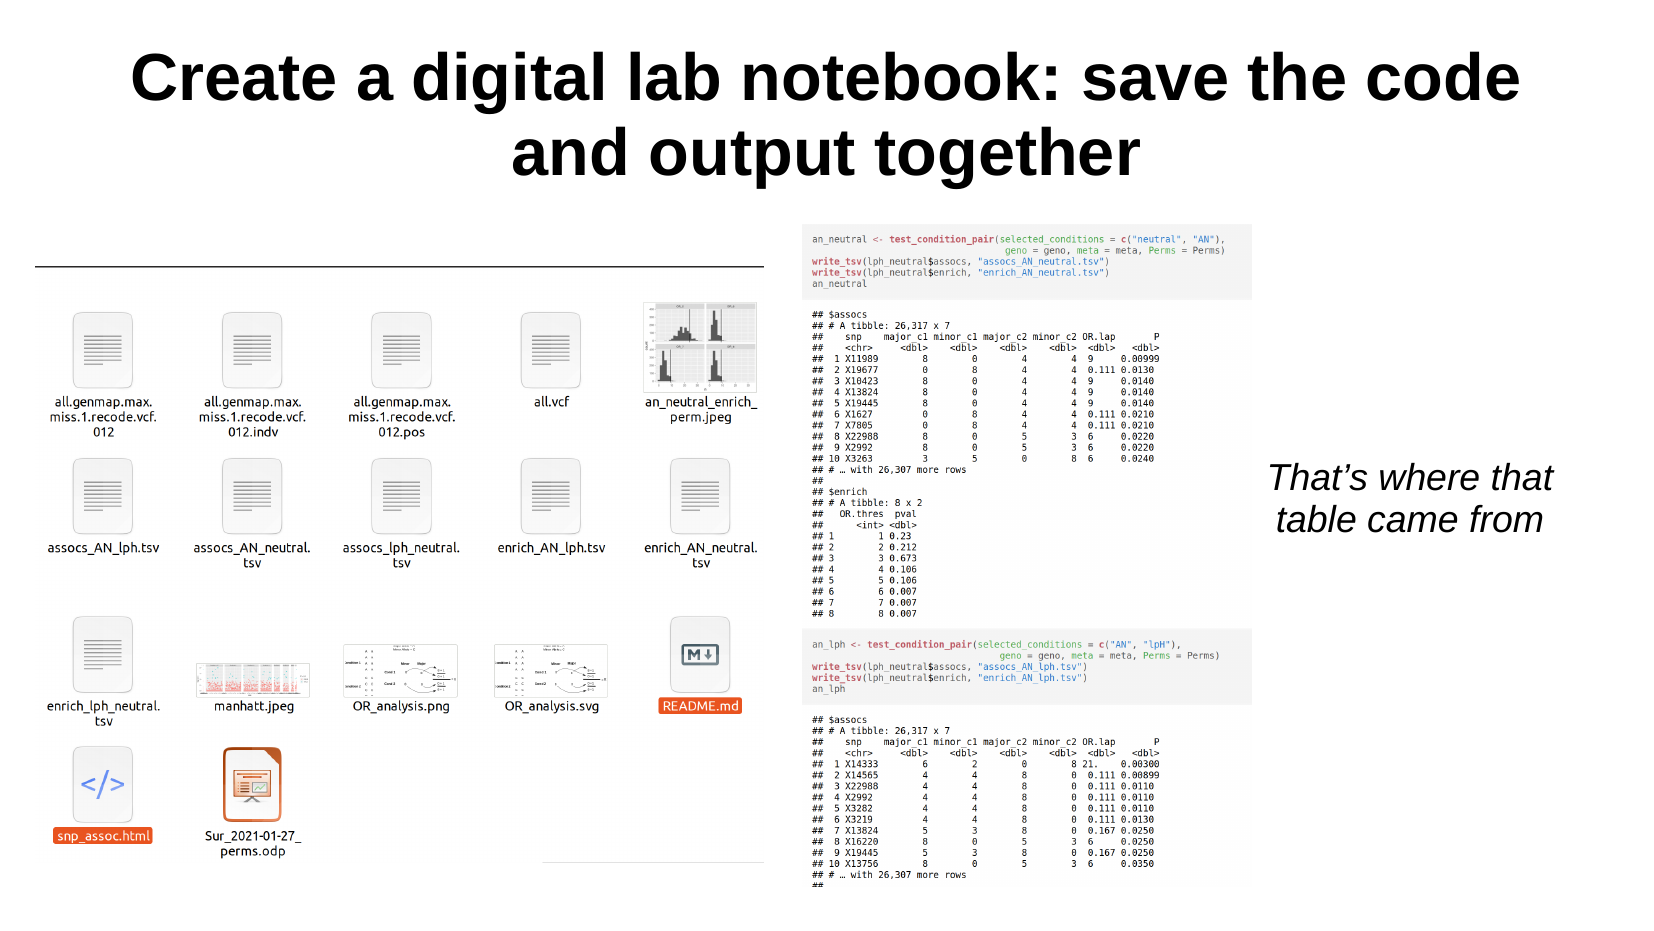

# Create a digital lab notebook: save the code and output together
That’s where that table came from